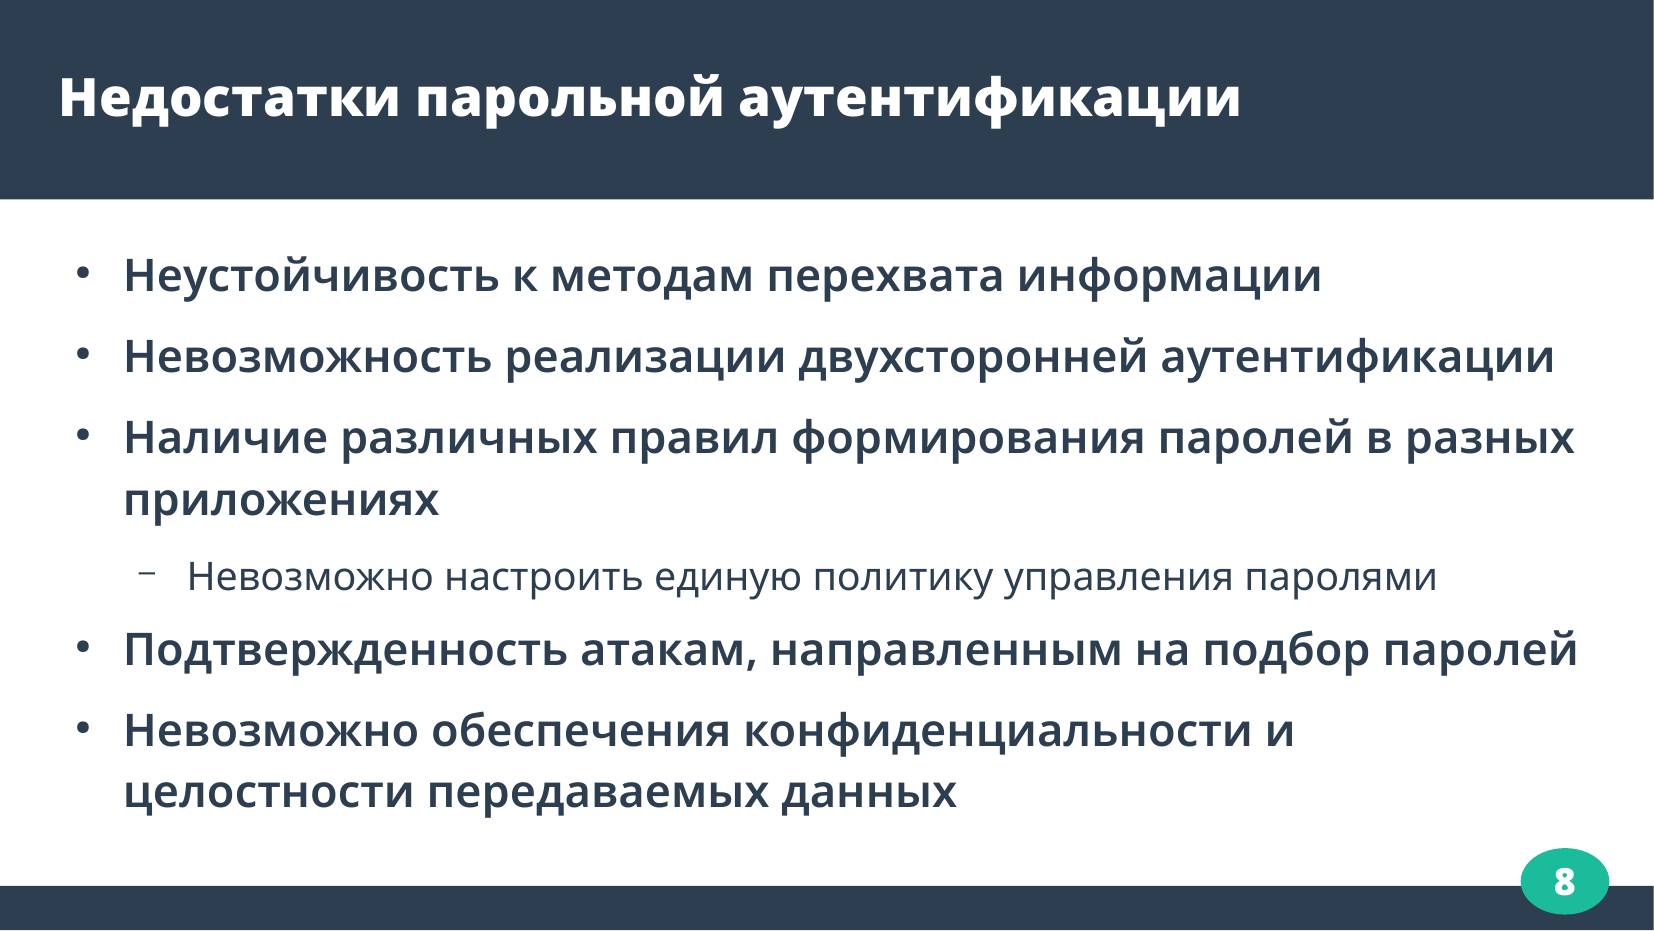

# Недостатки парольной аутентификации
Неустойчивость к методам перехвата информации
Невозможность реализации двухсторонней аутентификации
Наличие различных правил формирования паролей в разных приложениях
Невозможно настроить единую политику управления паролями
Подтвержденность атакам, направленным на подбор паролей
Невозможно обеспечения конфиденциальности и целостности передаваемых данных
8